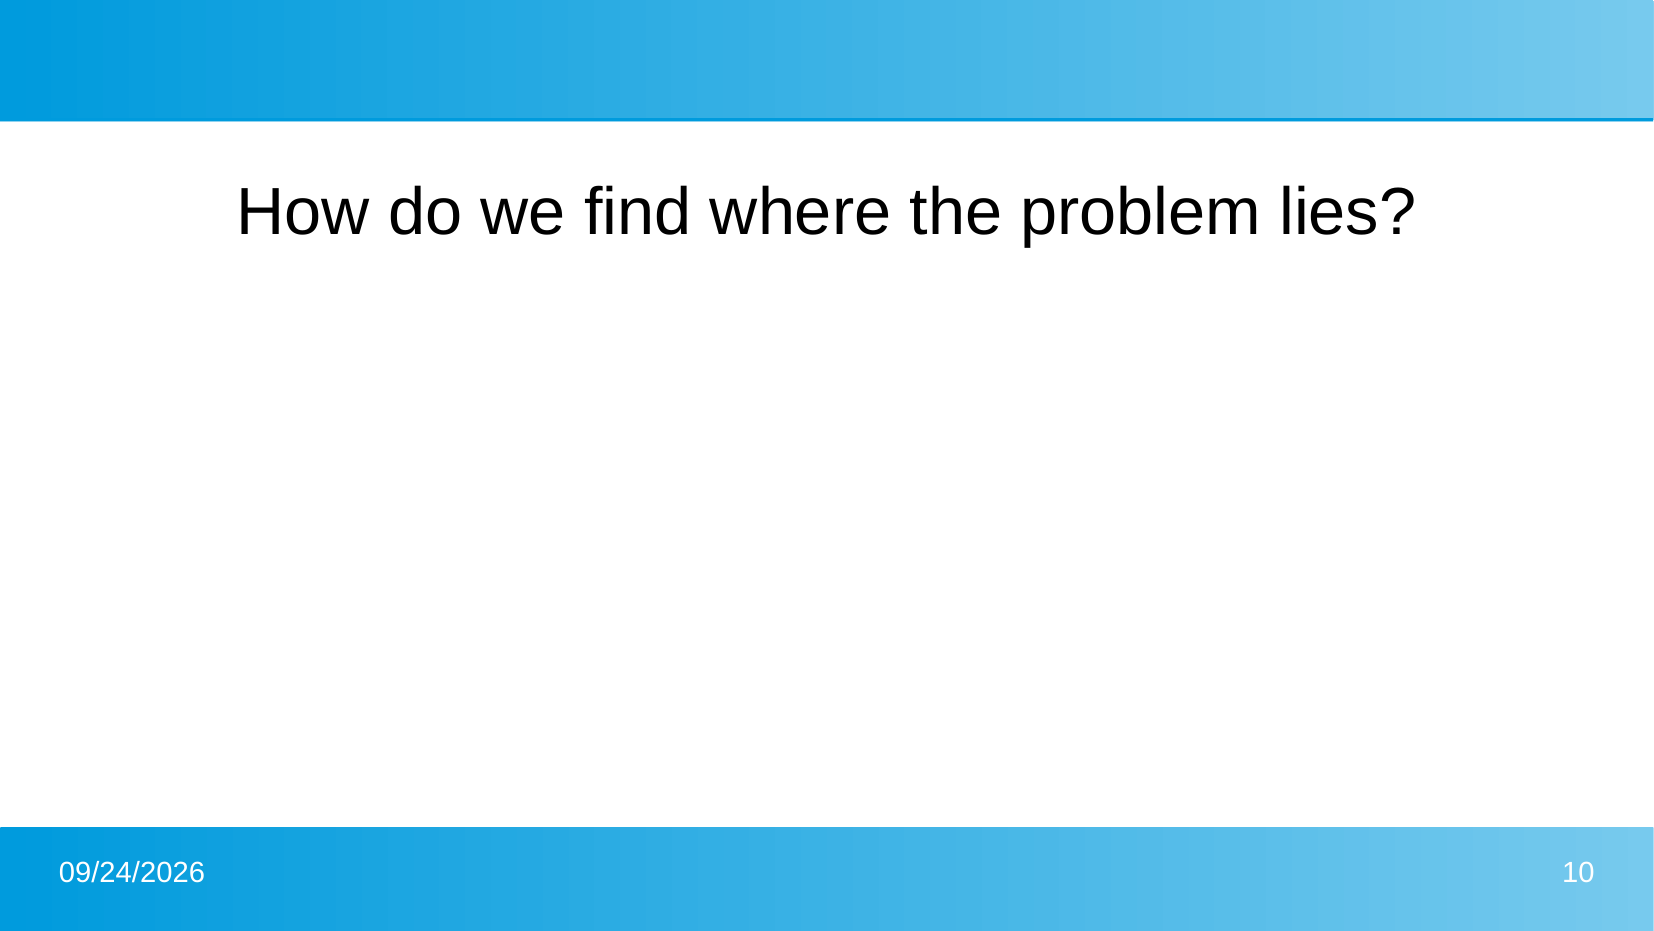

# How do we find where the problem lies?
10